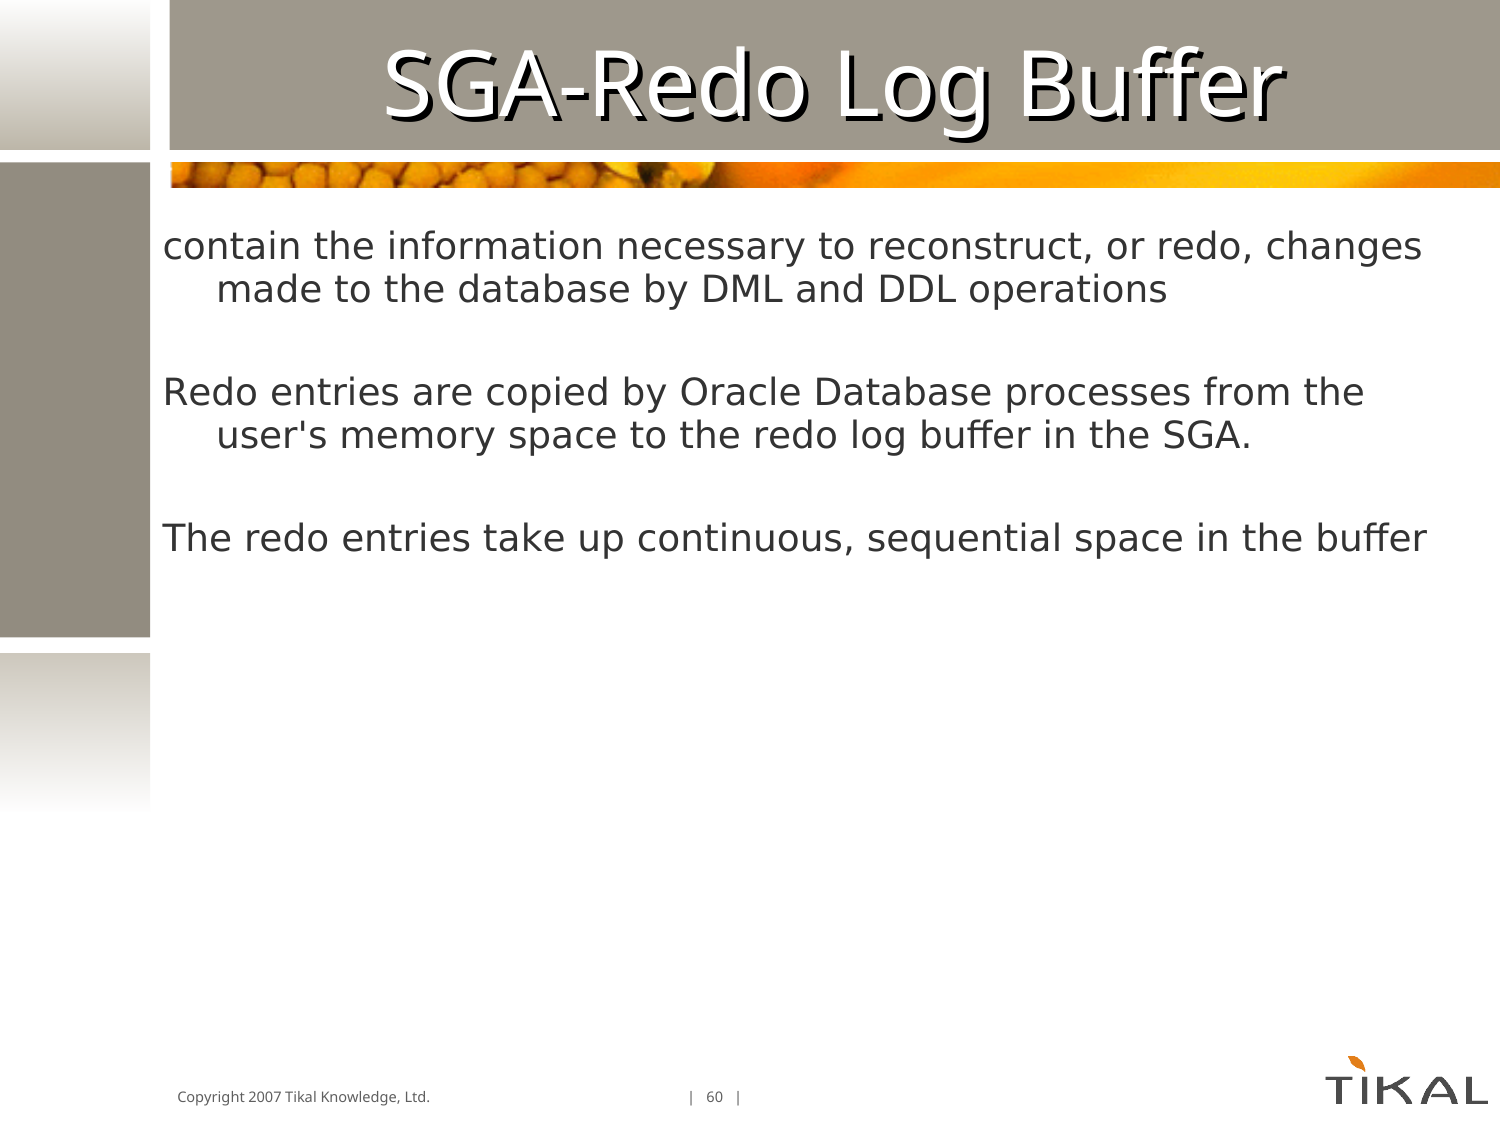

# SGA-Redo Log Buffer
contain the information necessary to reconstruct, or redo, changes made to the database by DML and DDL operations
Redo entries are copied by Oracle Database processes from the user's memory space to the redo log buffer in the SGA.
The redo entries take up continuous, sequential space in the buffer